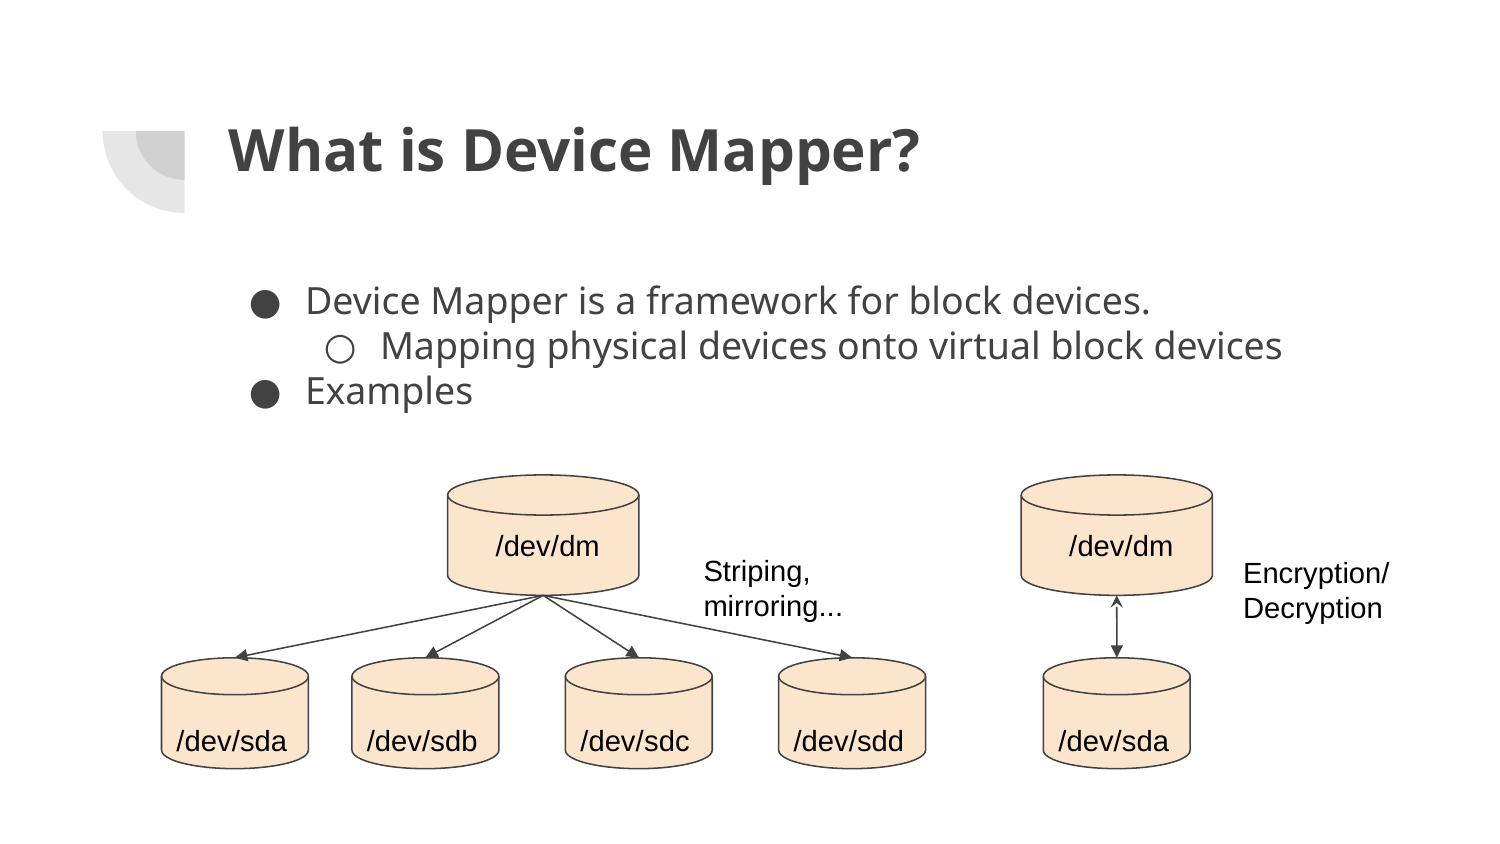

# What is Device Mapper?
Device Mapper is a framework for block devices.
Mapping physical devices onto virtual block devices
Examples
 /dev/dm
 /dev/dm
Striping, mirroring...
Encryption/Decryption
 /dev/sda
 /dev/sdb
 /dev/sdc
 /dev/sdd
 /dev/sda